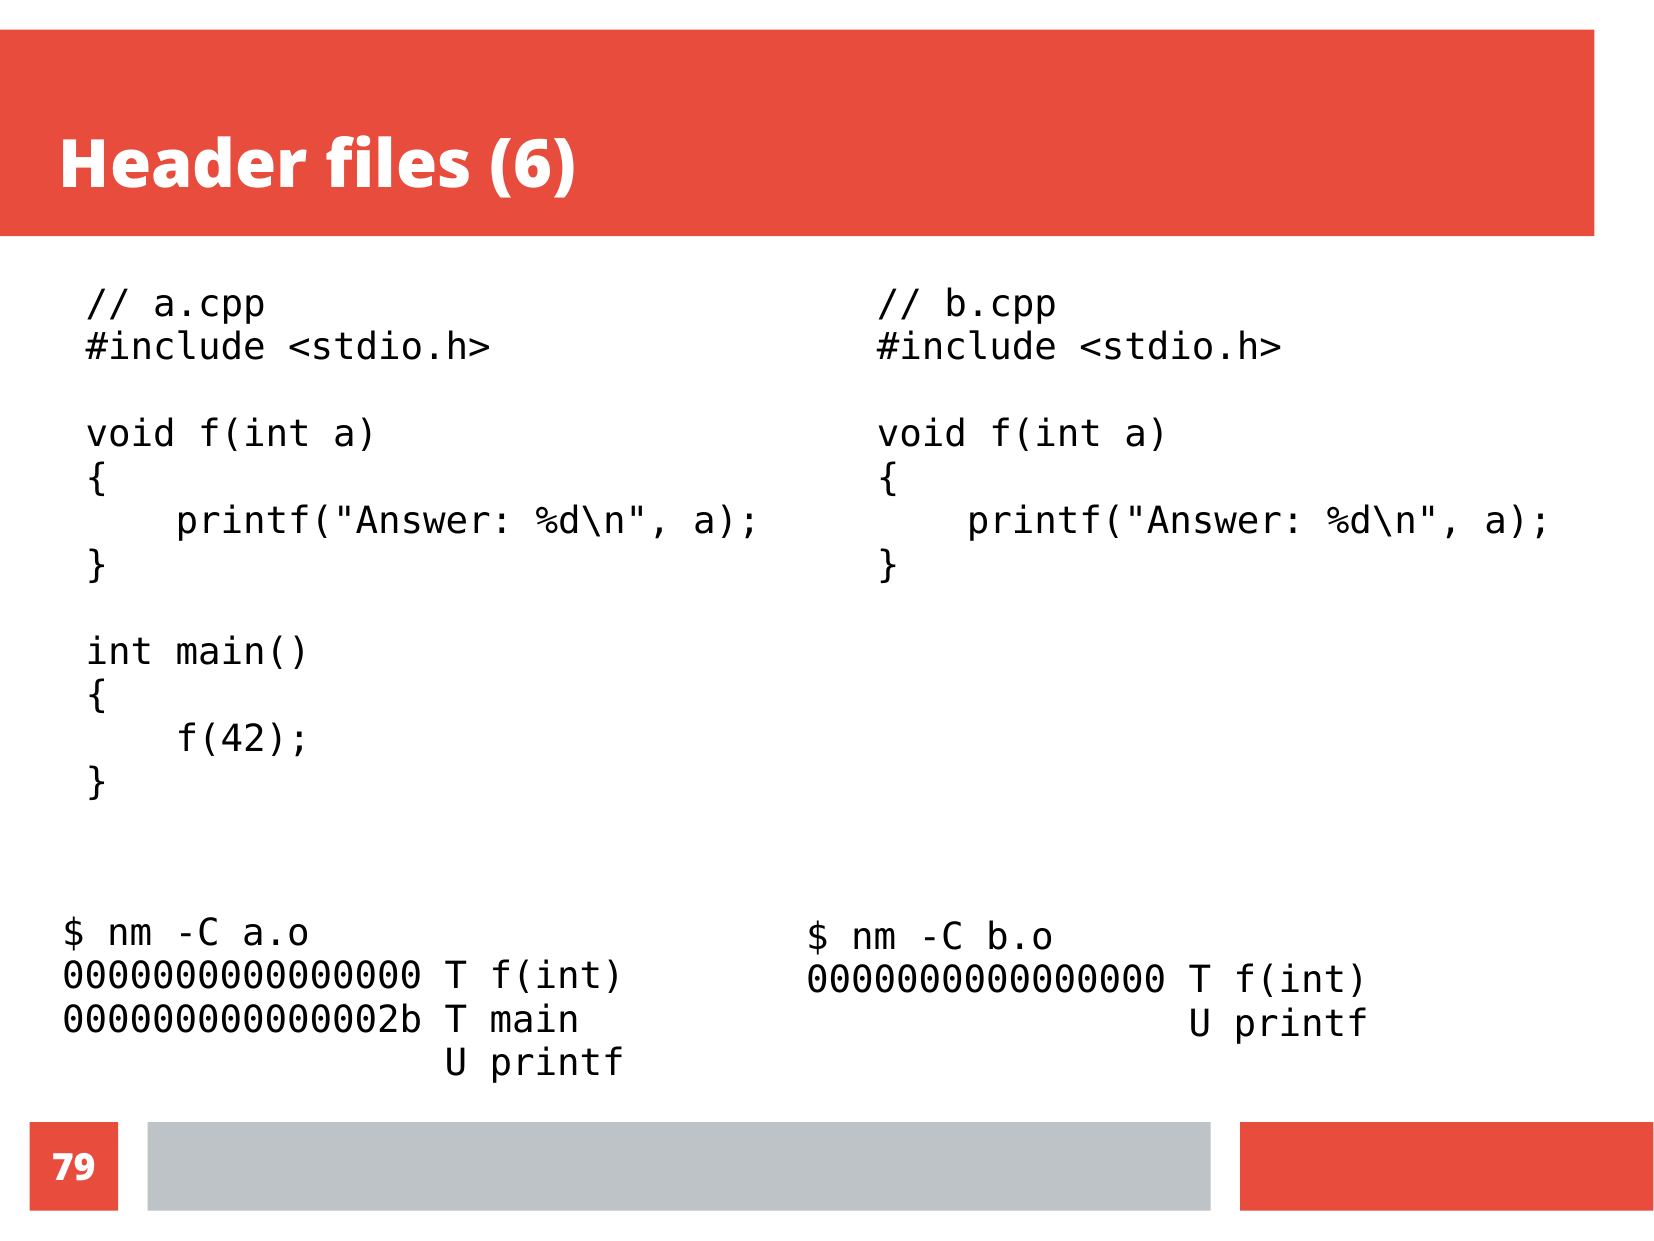

# Header files (6)
// a.cpp
#include <stdio.h>
void f(int a)
{
 printf("Answer: %d\n", a);
}
int main()
{
 f(42);
}
// b.cpp
#include <stdio.h>
void f(int a)
{
 printf("Answer: %d\n", a);
}
$ nm -C a.o
0000000000000000 T f(int)
000000000000002b T main
 U printf
$ nm -C b.o
0000000000000000 T f(int)
 U printf
79